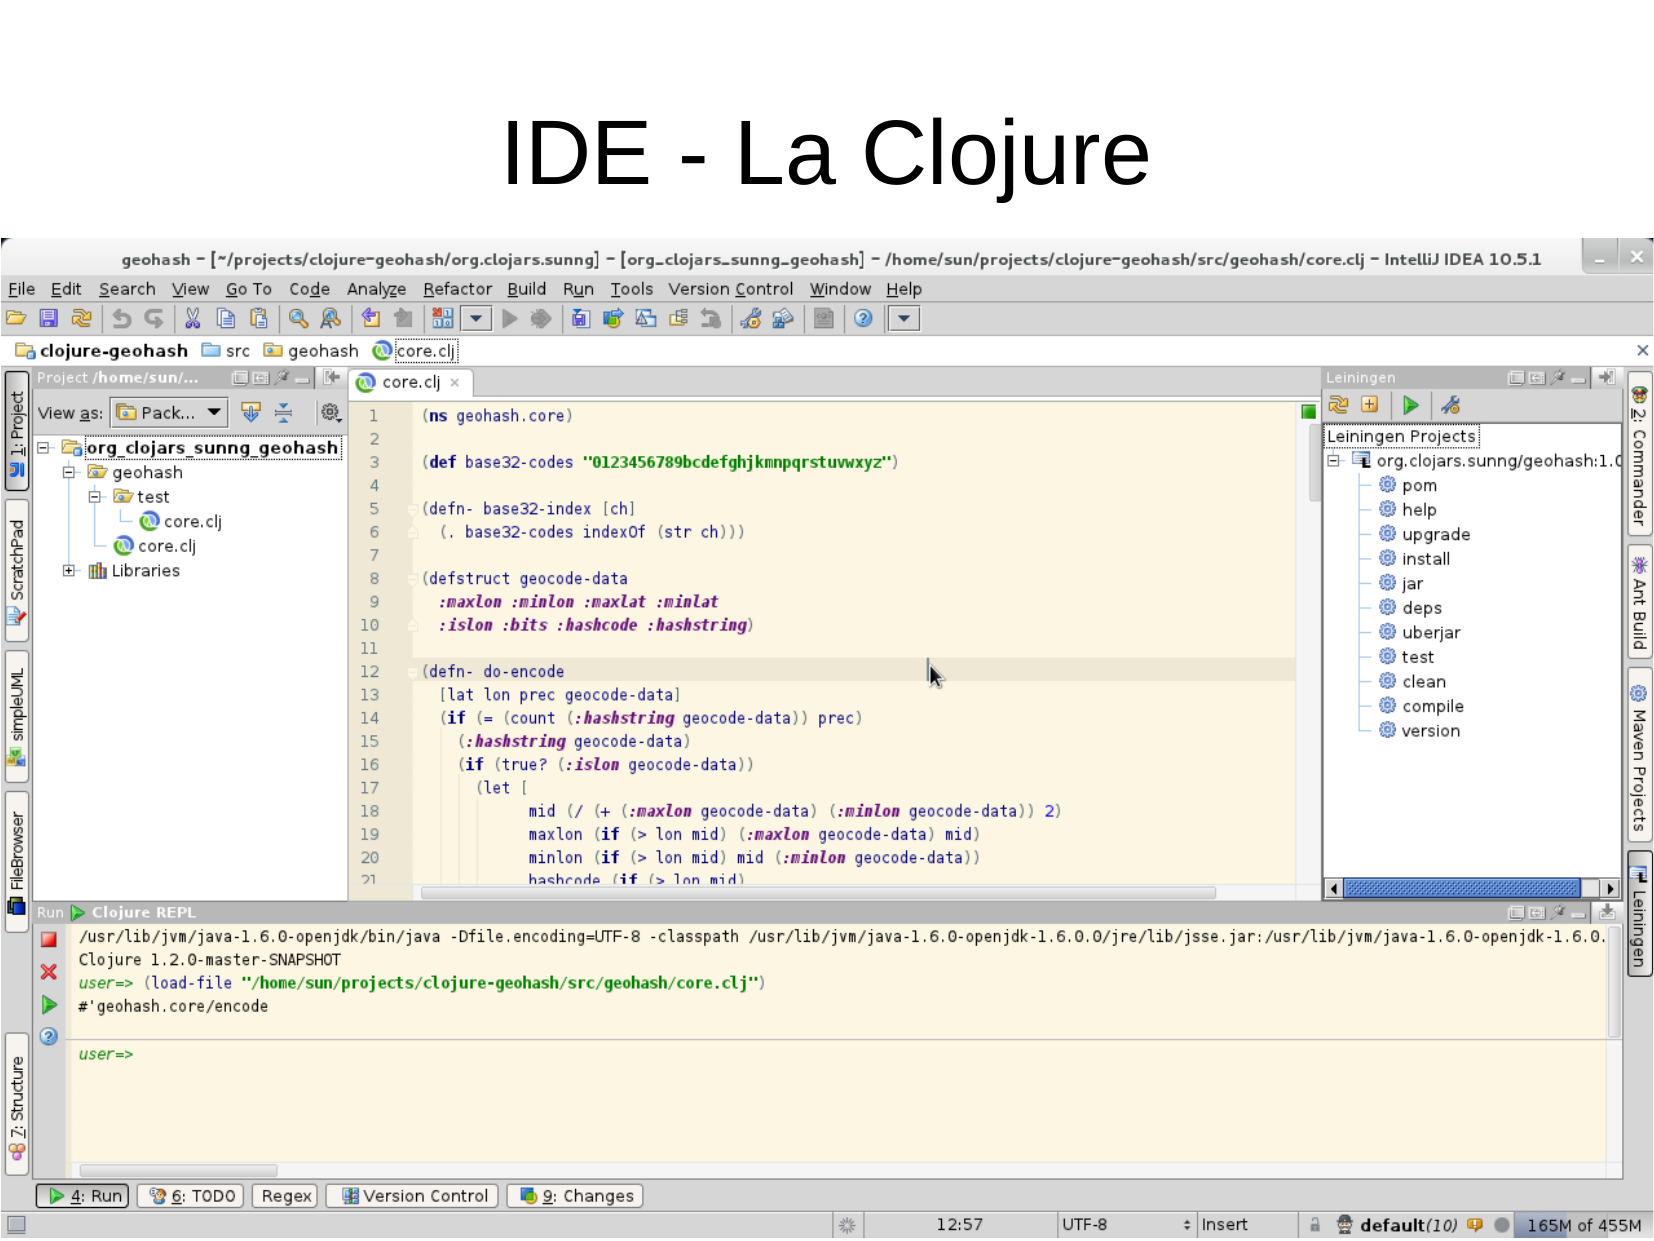

# IDE - La Clojure
2011/08/06
Clojure Chinese User Group Meetup - Shanghai
24